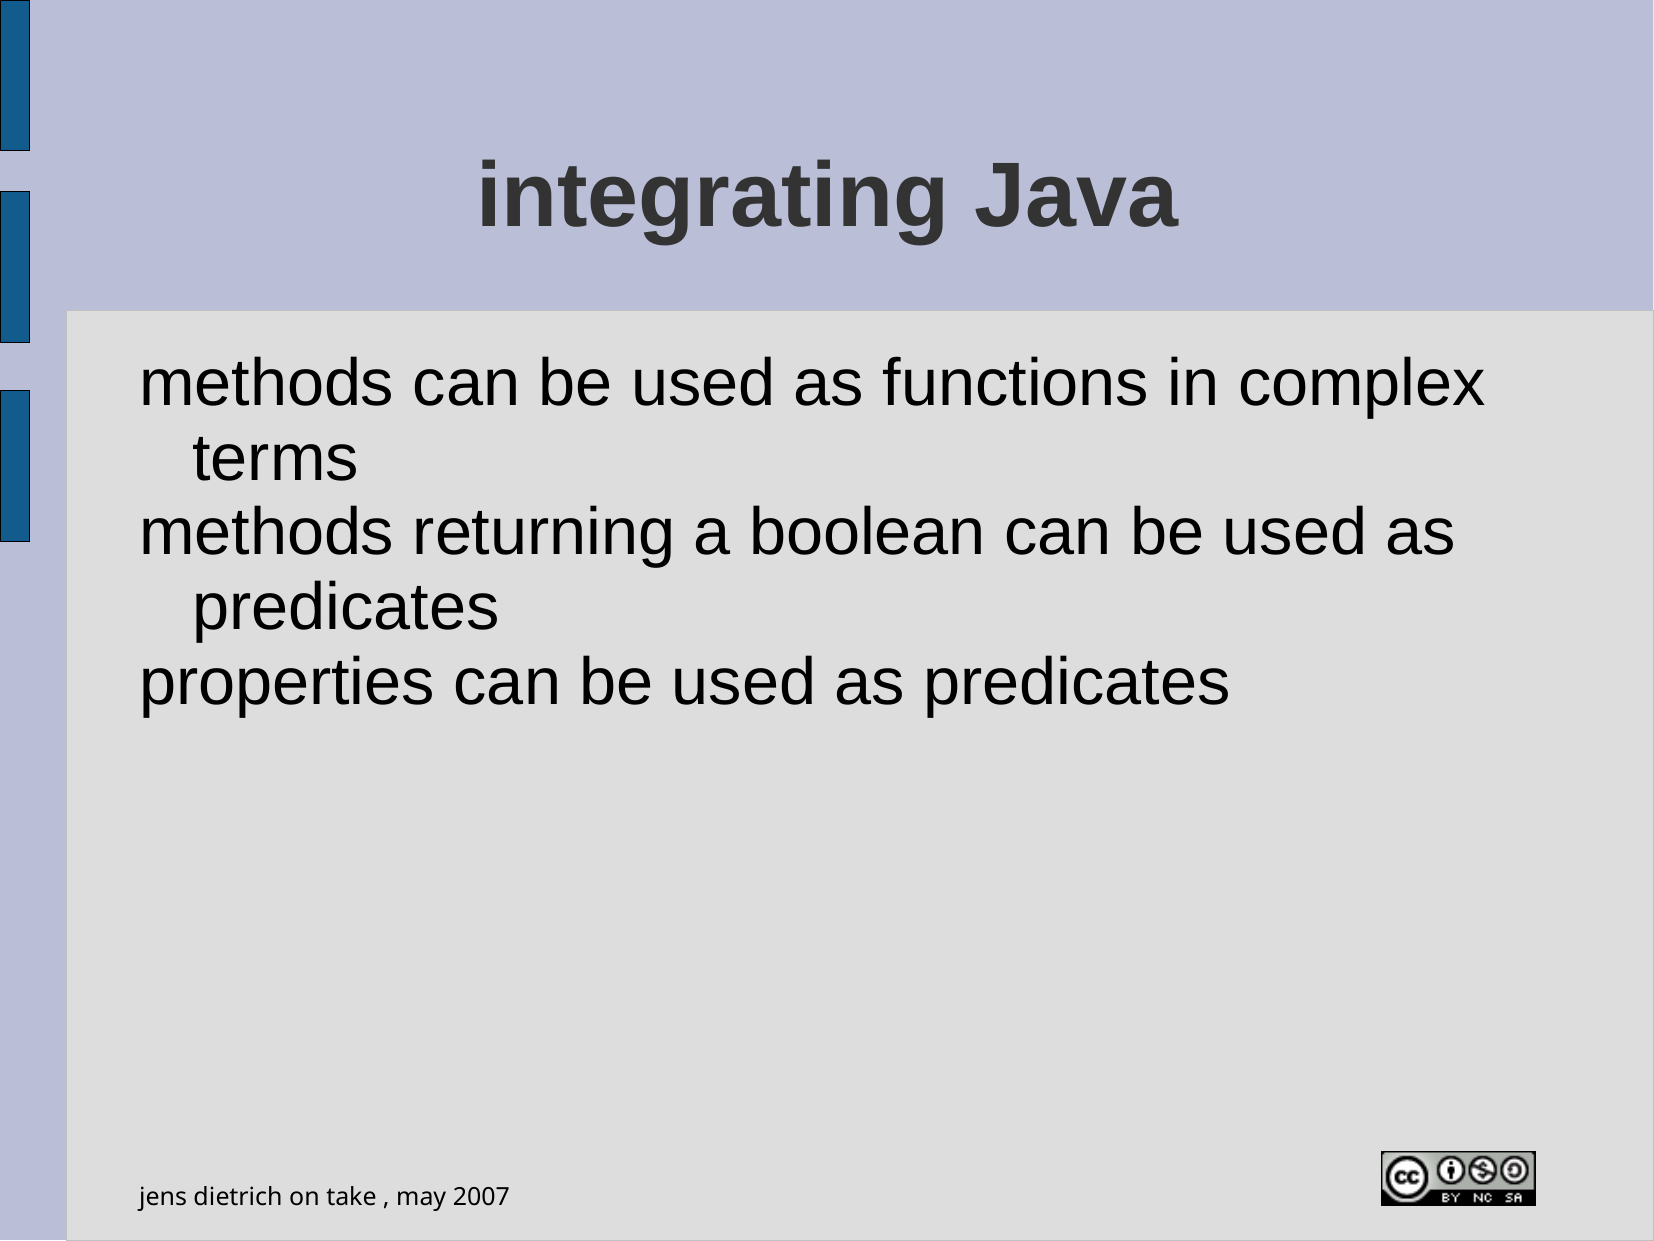

# integrating Java
methods can be used as functions in complex terms
methods returning a boolean can be used as predicates
properties can be used as predicates